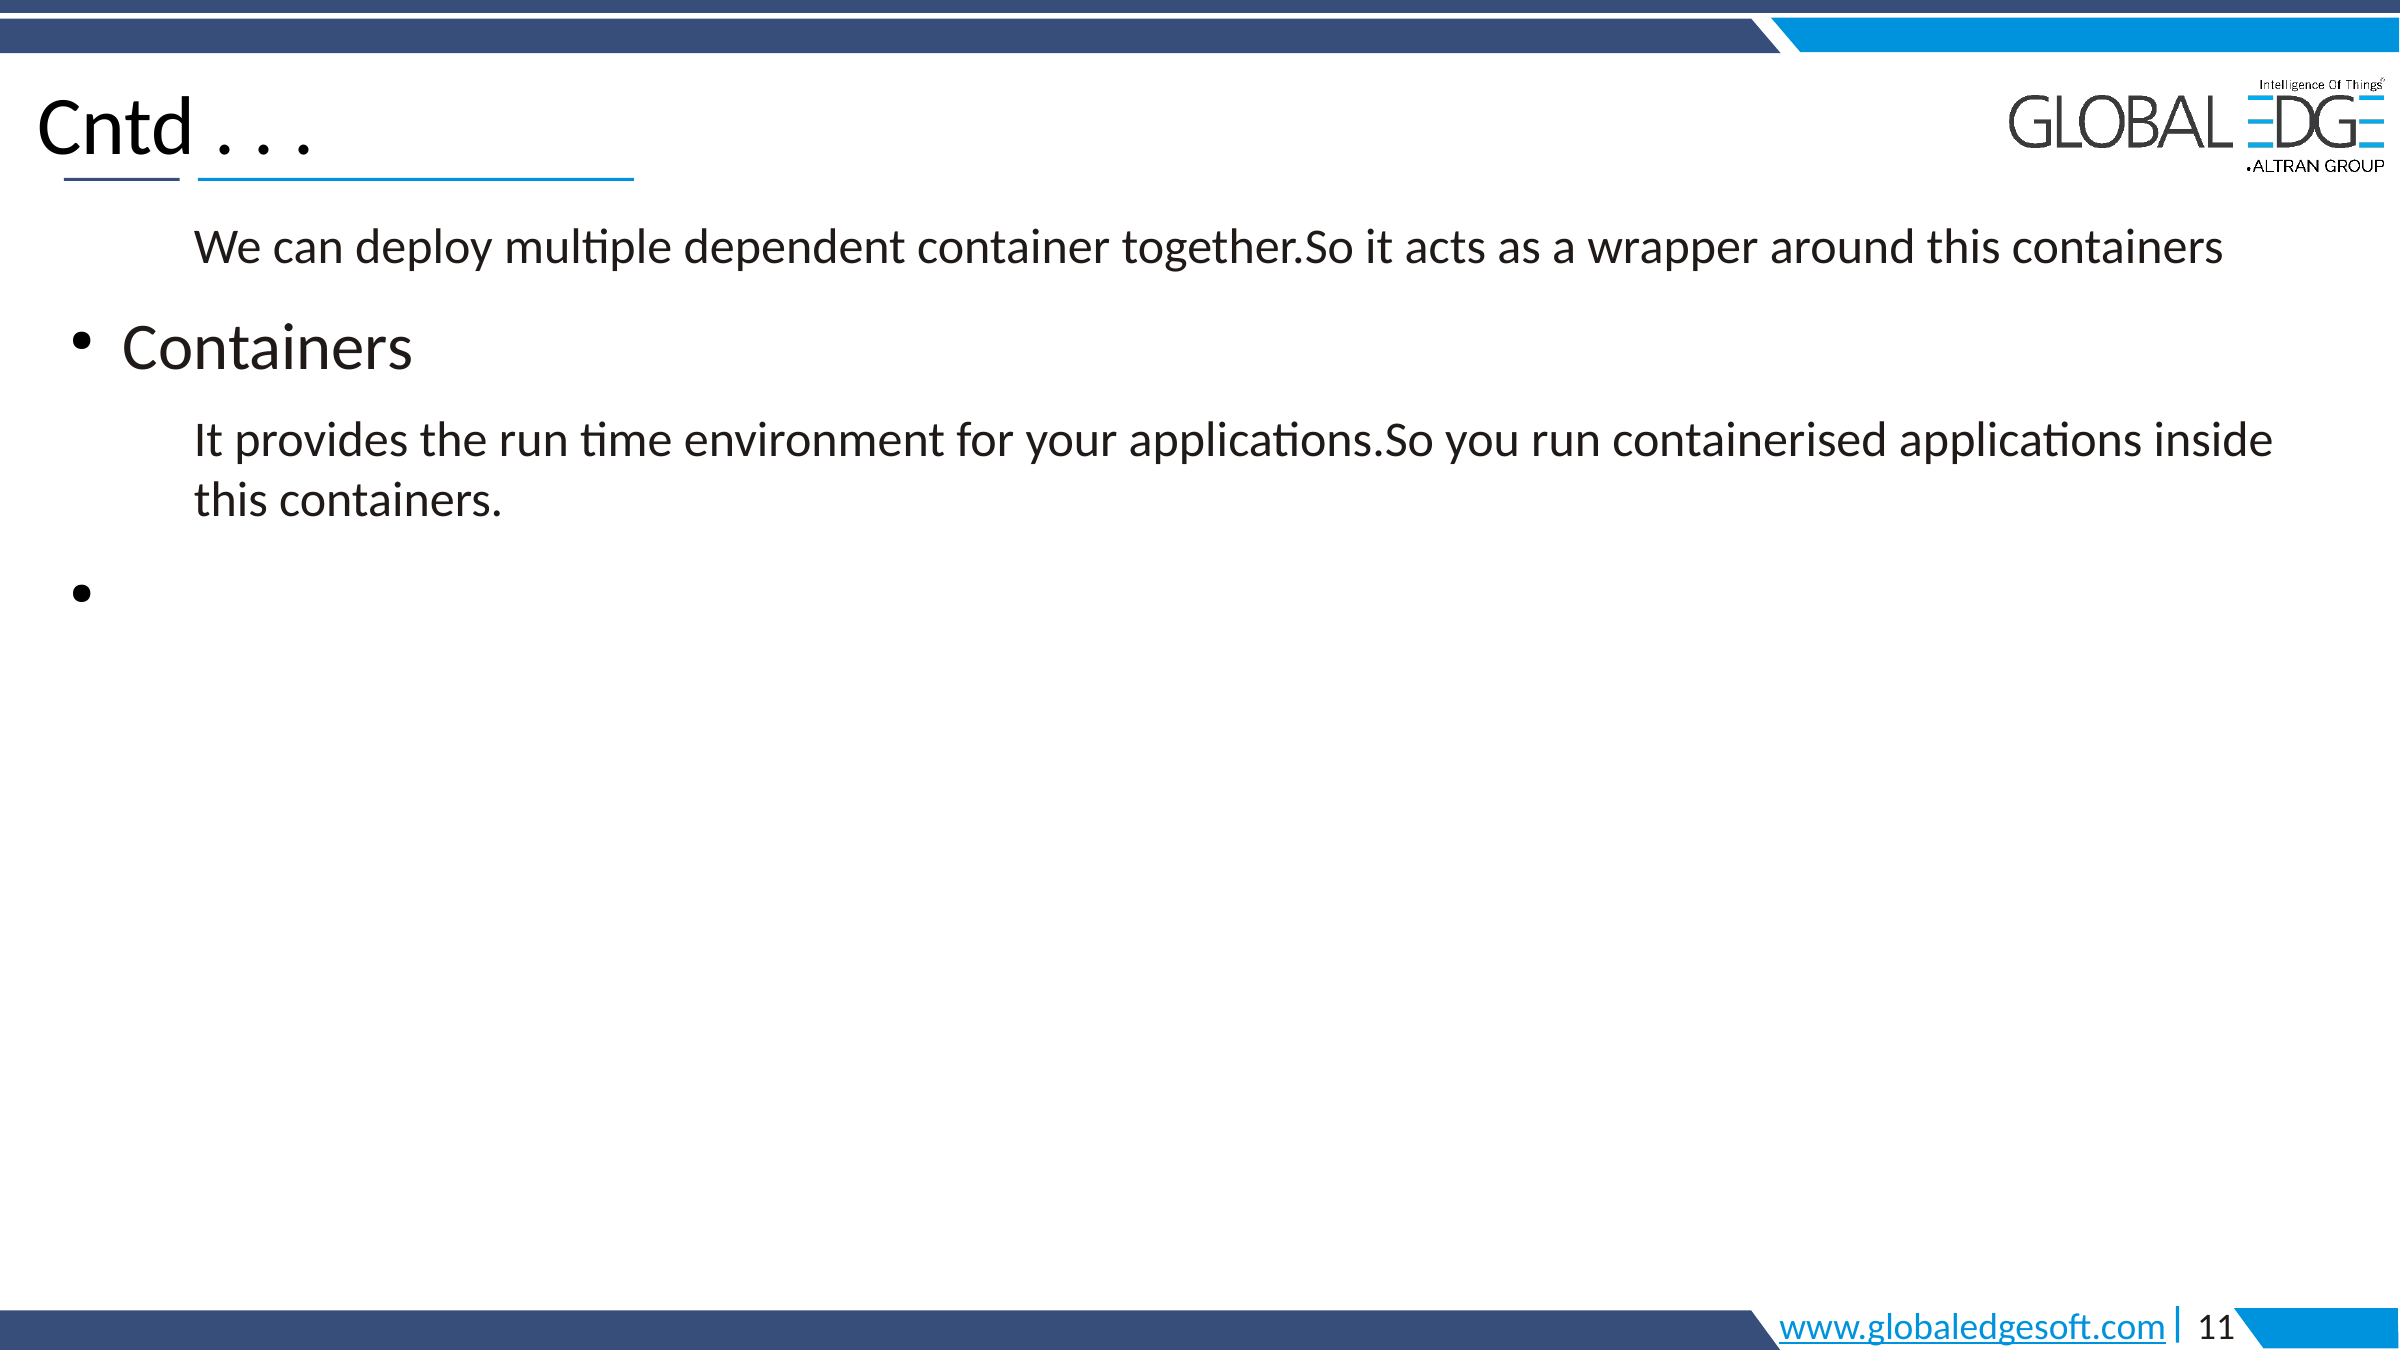

# Cntd . . .
We can deploy multiple dependent container together.So it acts as a wrapper around this containers
Containers
It provides the run time environment for your applications.So you run containerised applications inside this containers.